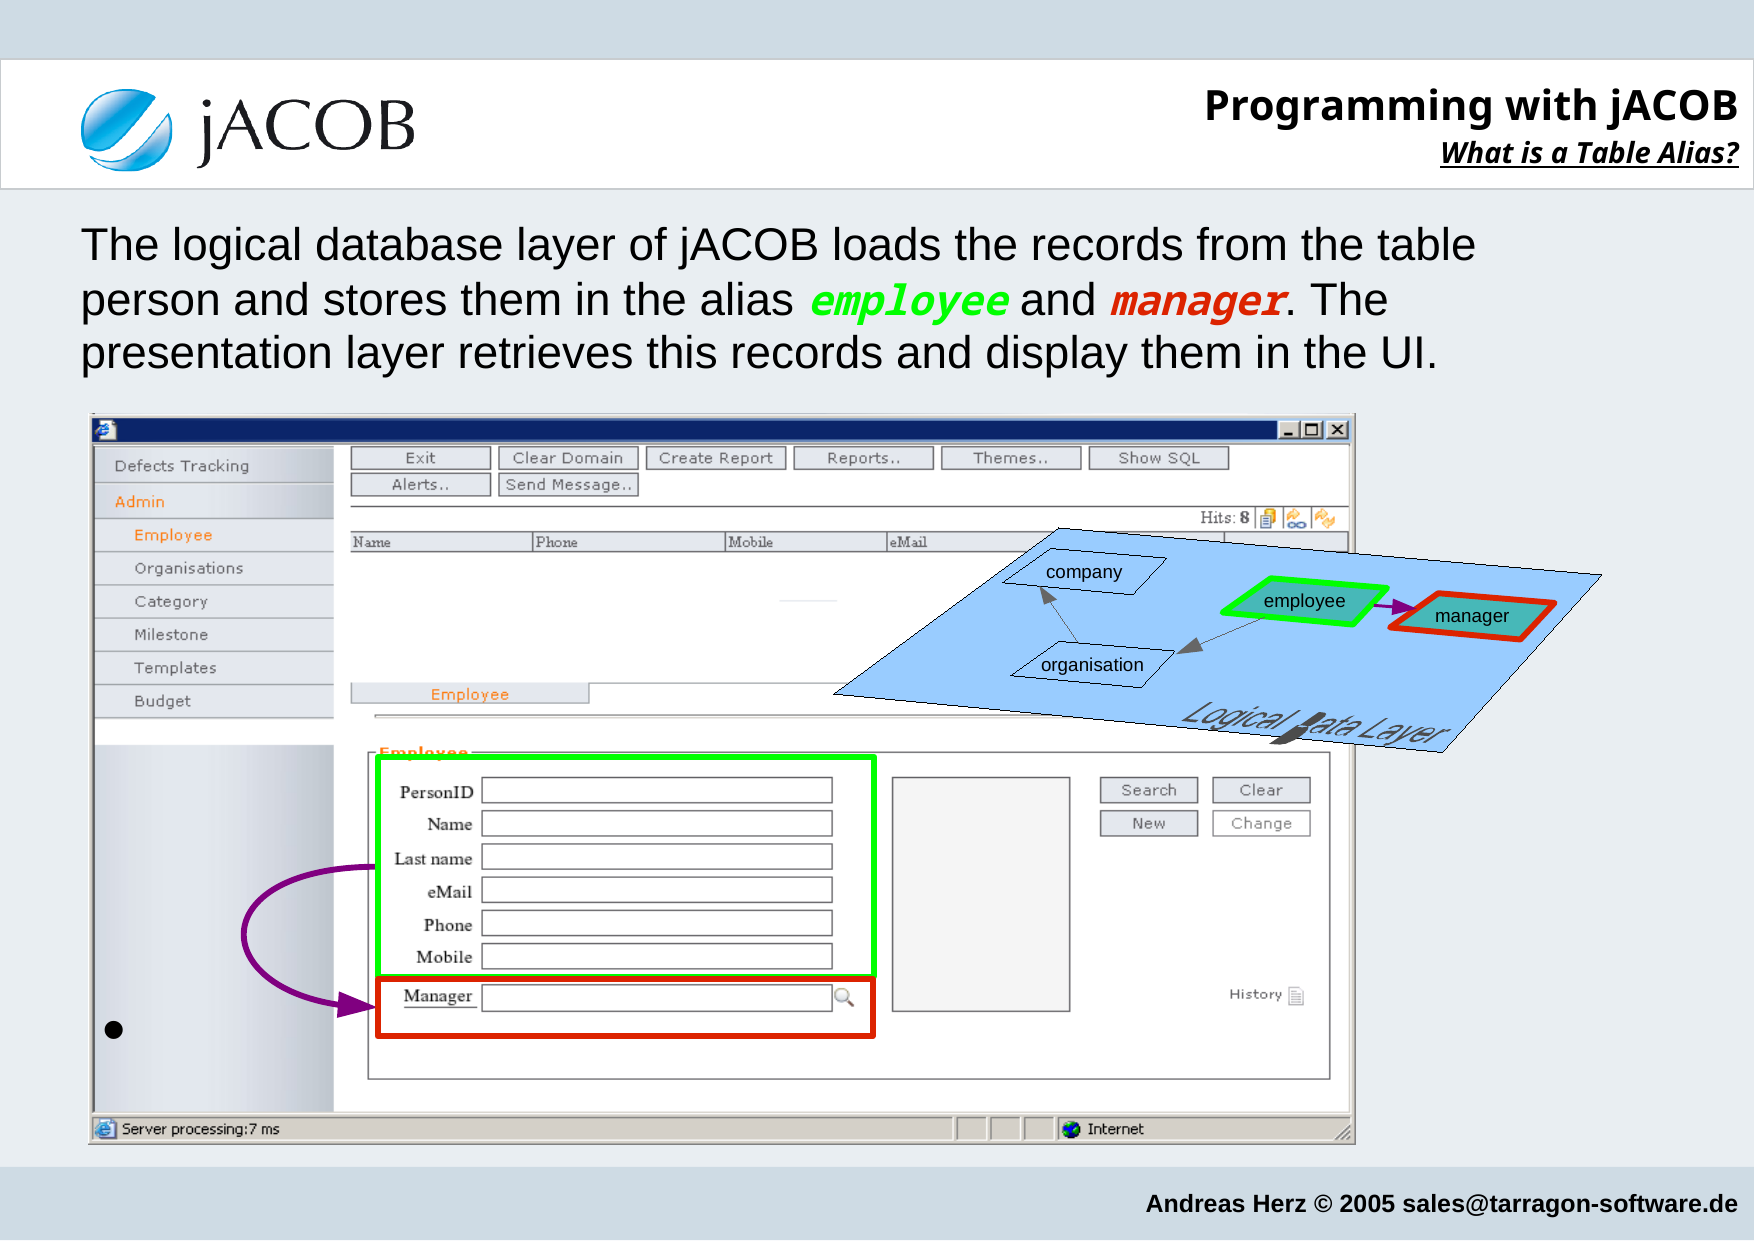

# Programming with jACOB What is a Table Alias?
The logical database layer of jACOB loads the records from the table person and stores them in the alias employee and manager. The presentation layer retrieves this records and display them in the UI.
company
employee
manager
organisation
Andreas Herz © 2005 sales@tarragon-software.de